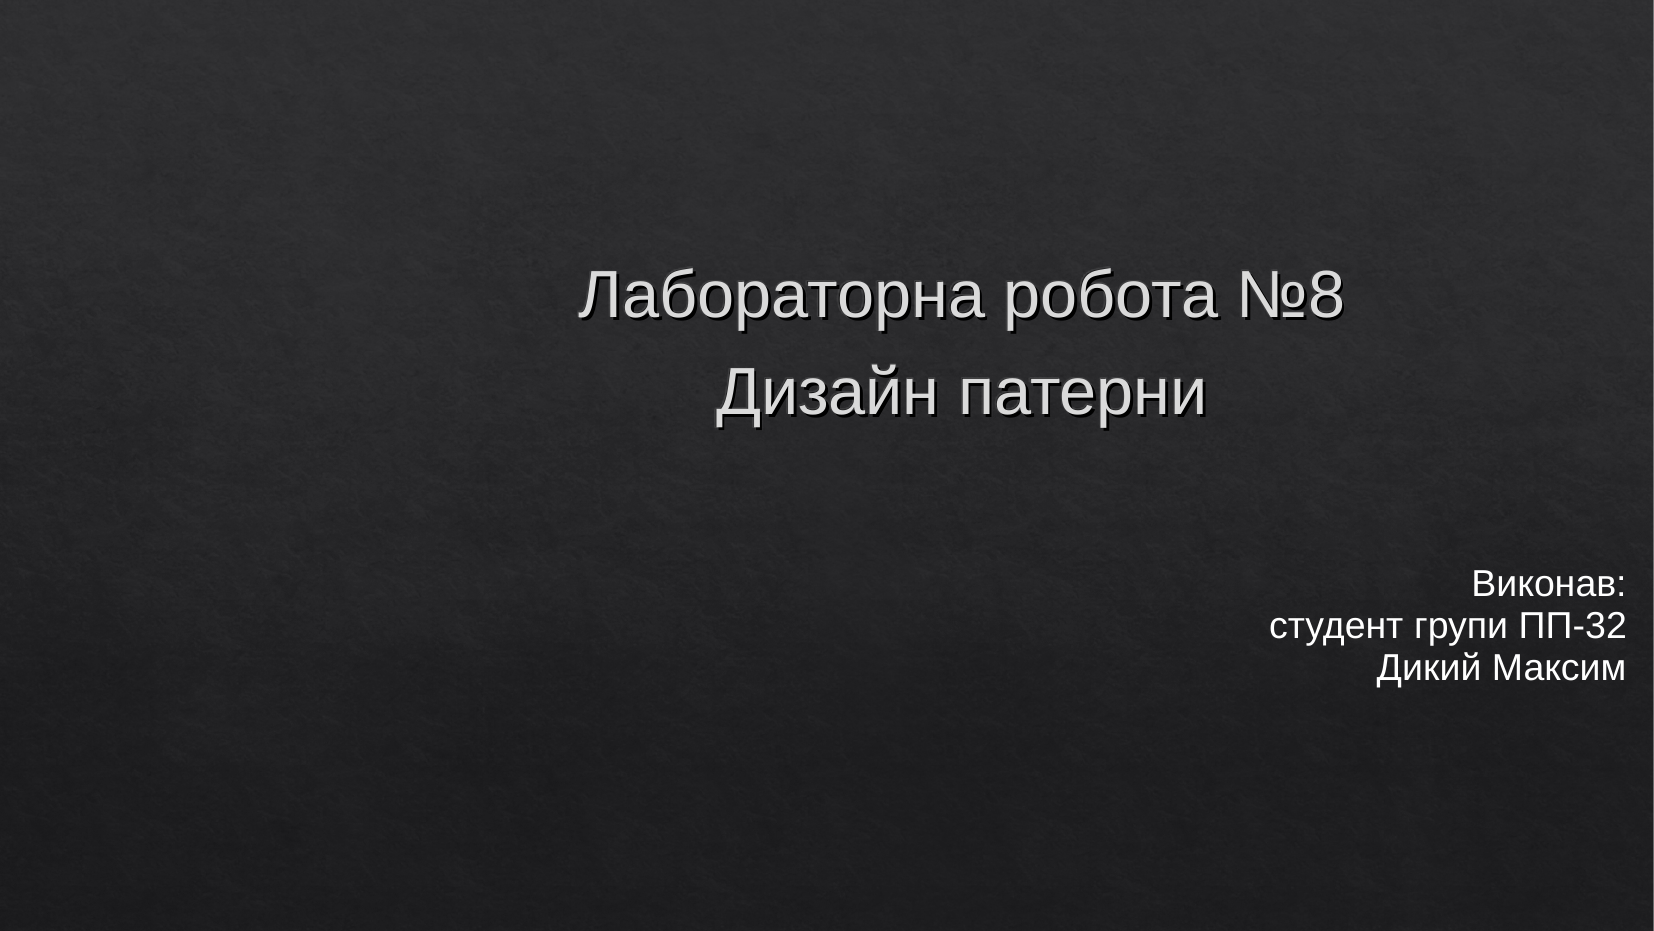

# Лабораторна робота №8
Дизайн патерни
Виконав:
студент групи ПП-32
Дикий Максим